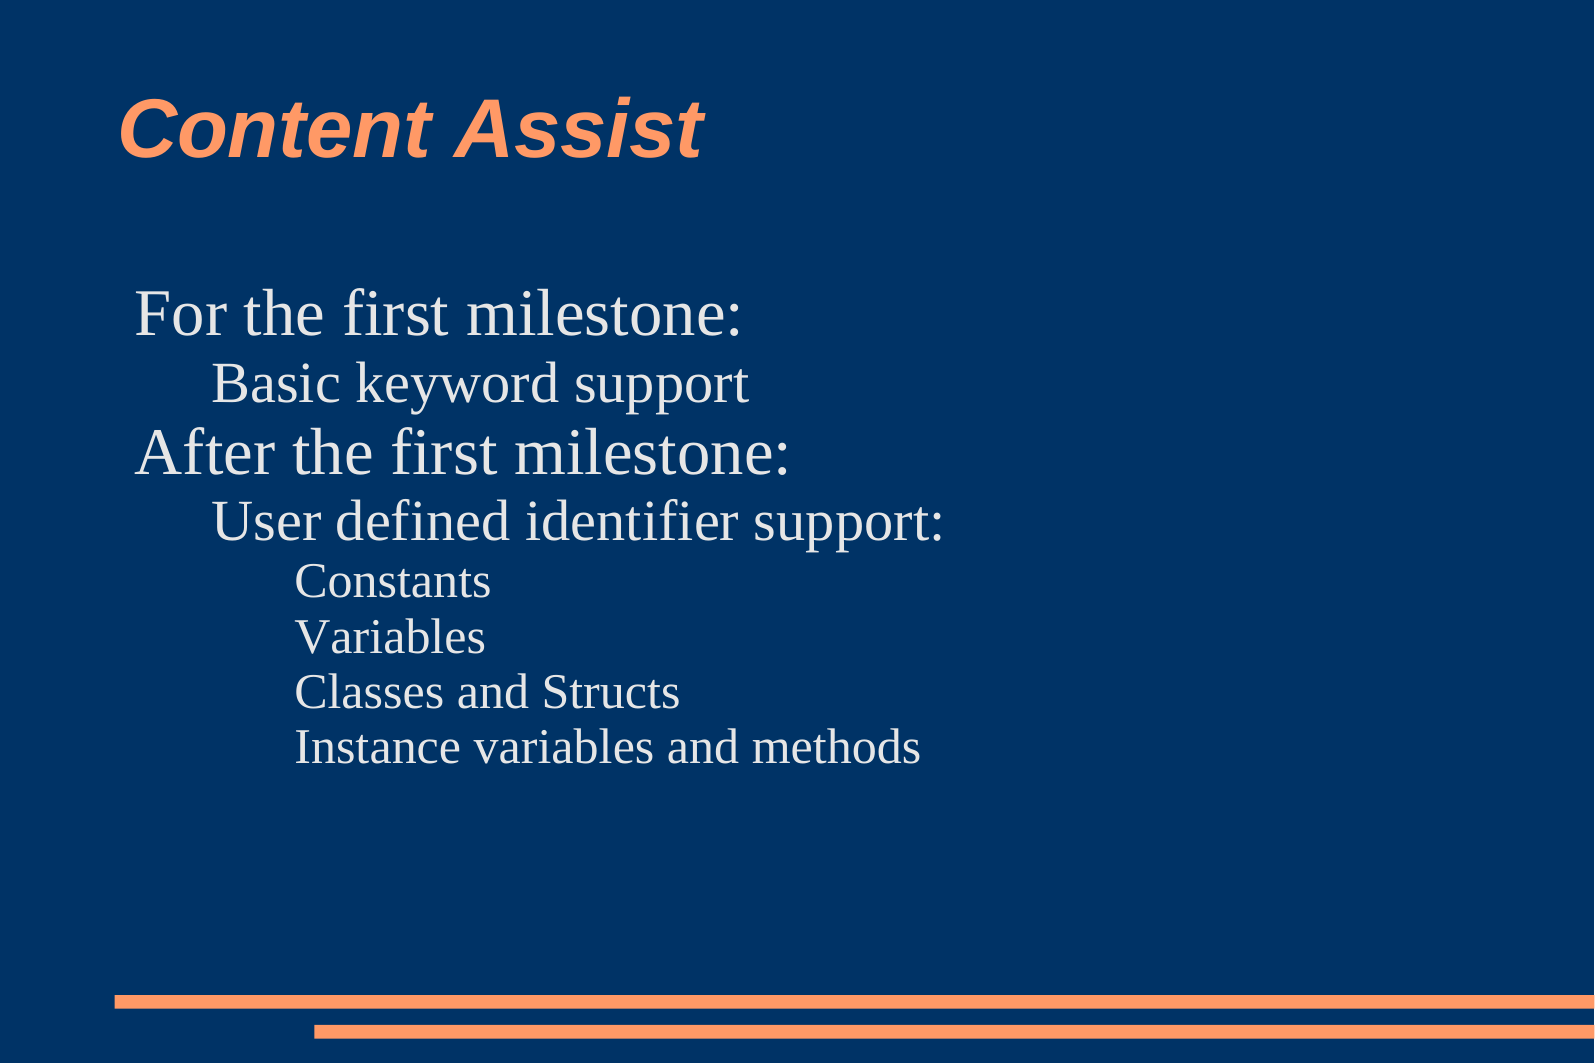

# Content Assist
For the first milestone:
Basic keyword support
After the first milestone:
User defined identifier support:
Constants
Variables
Classes and Structs
Instance variables and methods